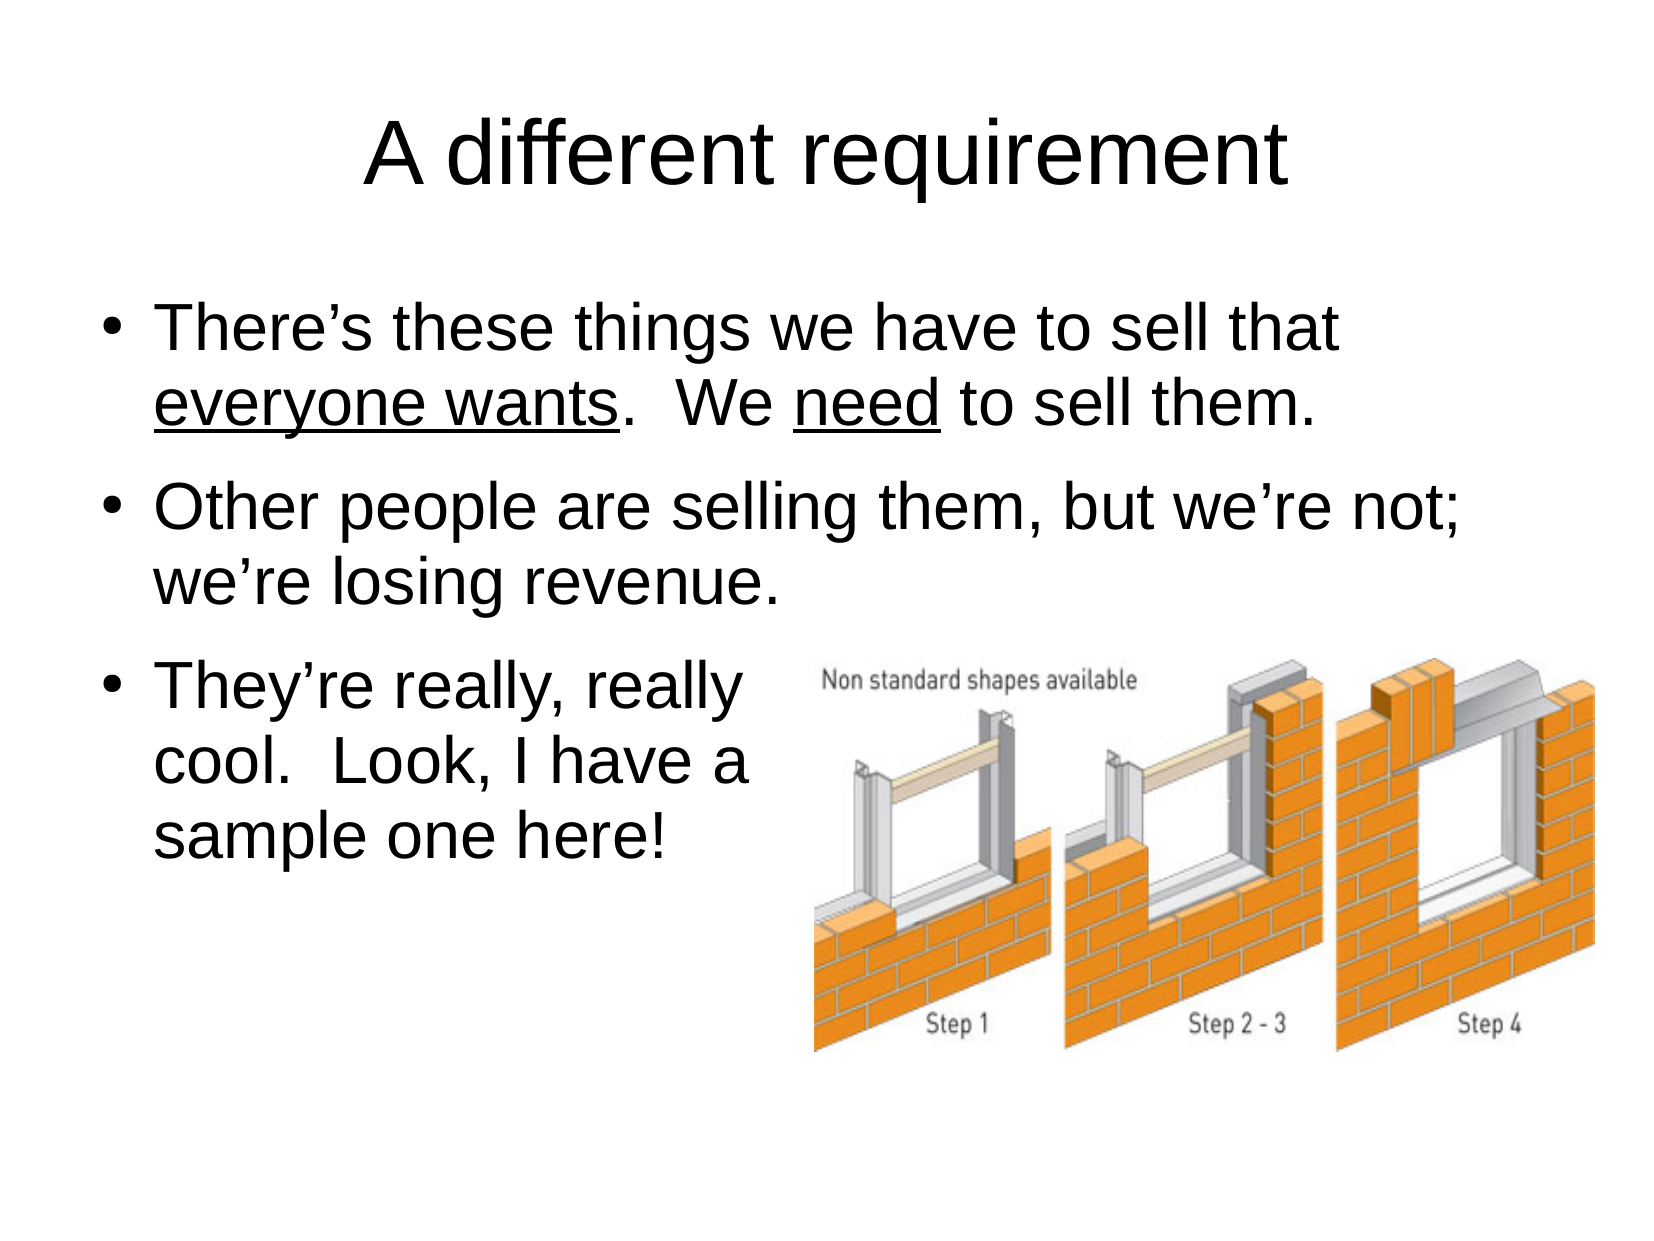

# A different requirement
There’s these things we have to sell that everyone wants. We need to sell them.
Other people are selling them, but we’re not; we’re losing revenue.
They’re really, really
cool. Look, I have a
sample one here!